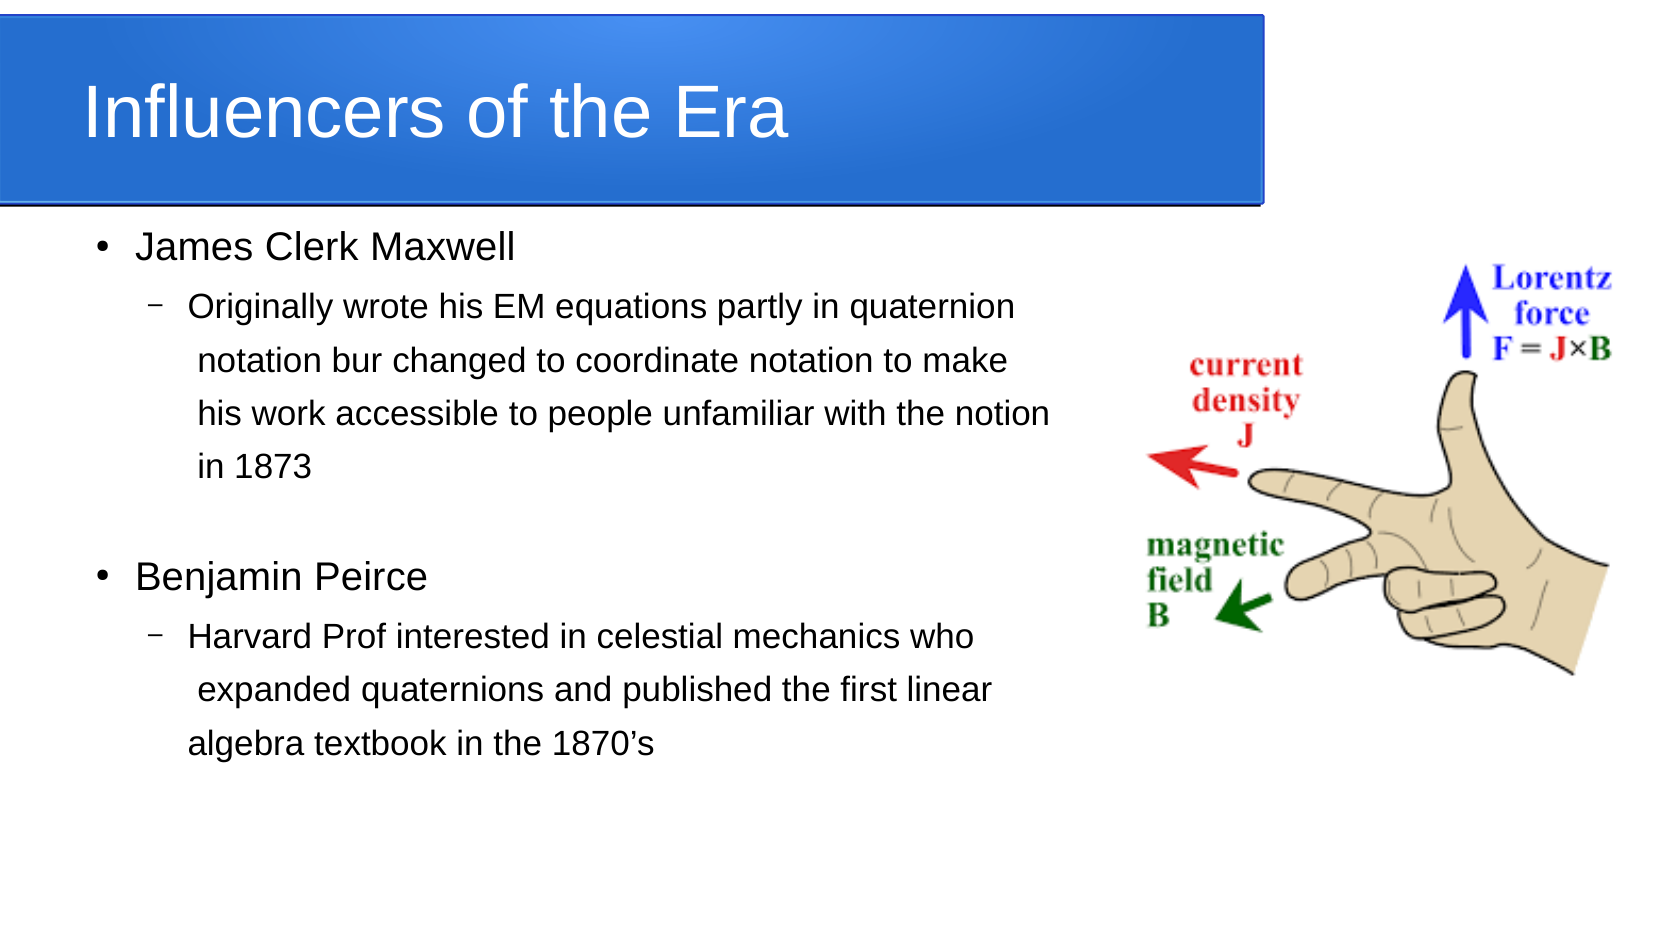

# Influencers of the Era
James Clerk Maxwell
Originally wrote his EM equations partly in quaternion
 notation bur changed to coordinate notation to make
 his work accessible to people unfamiliar with the notion
 in 1873
Benjamin Peirce
Harvard Prof interested in celestial mechanics who
 expanded quaternions and published the first linear
algebra textbook in the 1870’s